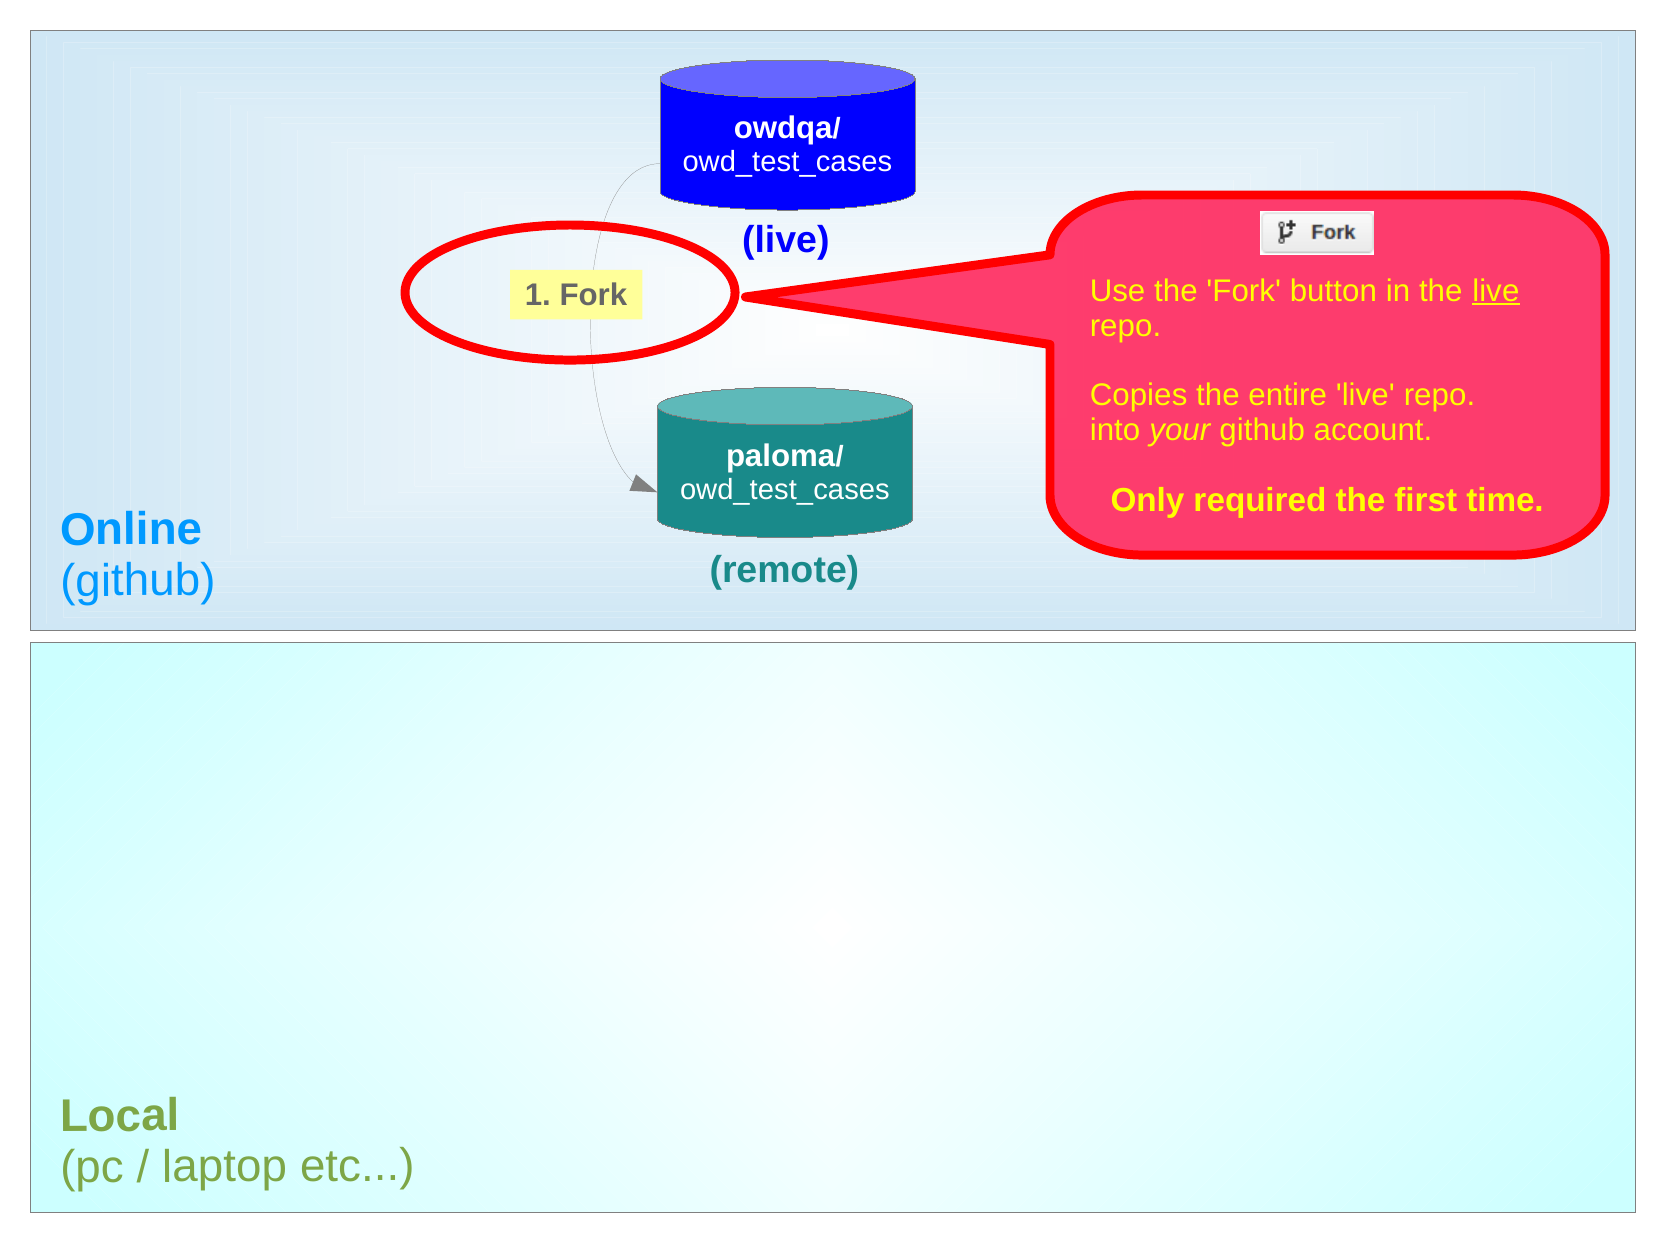

owdqa/
owd_test_cases
(live)
Use the 'Fork' button in the live
repo.
Copies the entire 'live' repo.
into your github account.
Only required the first time.
1. Fork
paloma/
owd_test_cases
Online
(github)
(remote)
Local
(pc / laptop etc...)